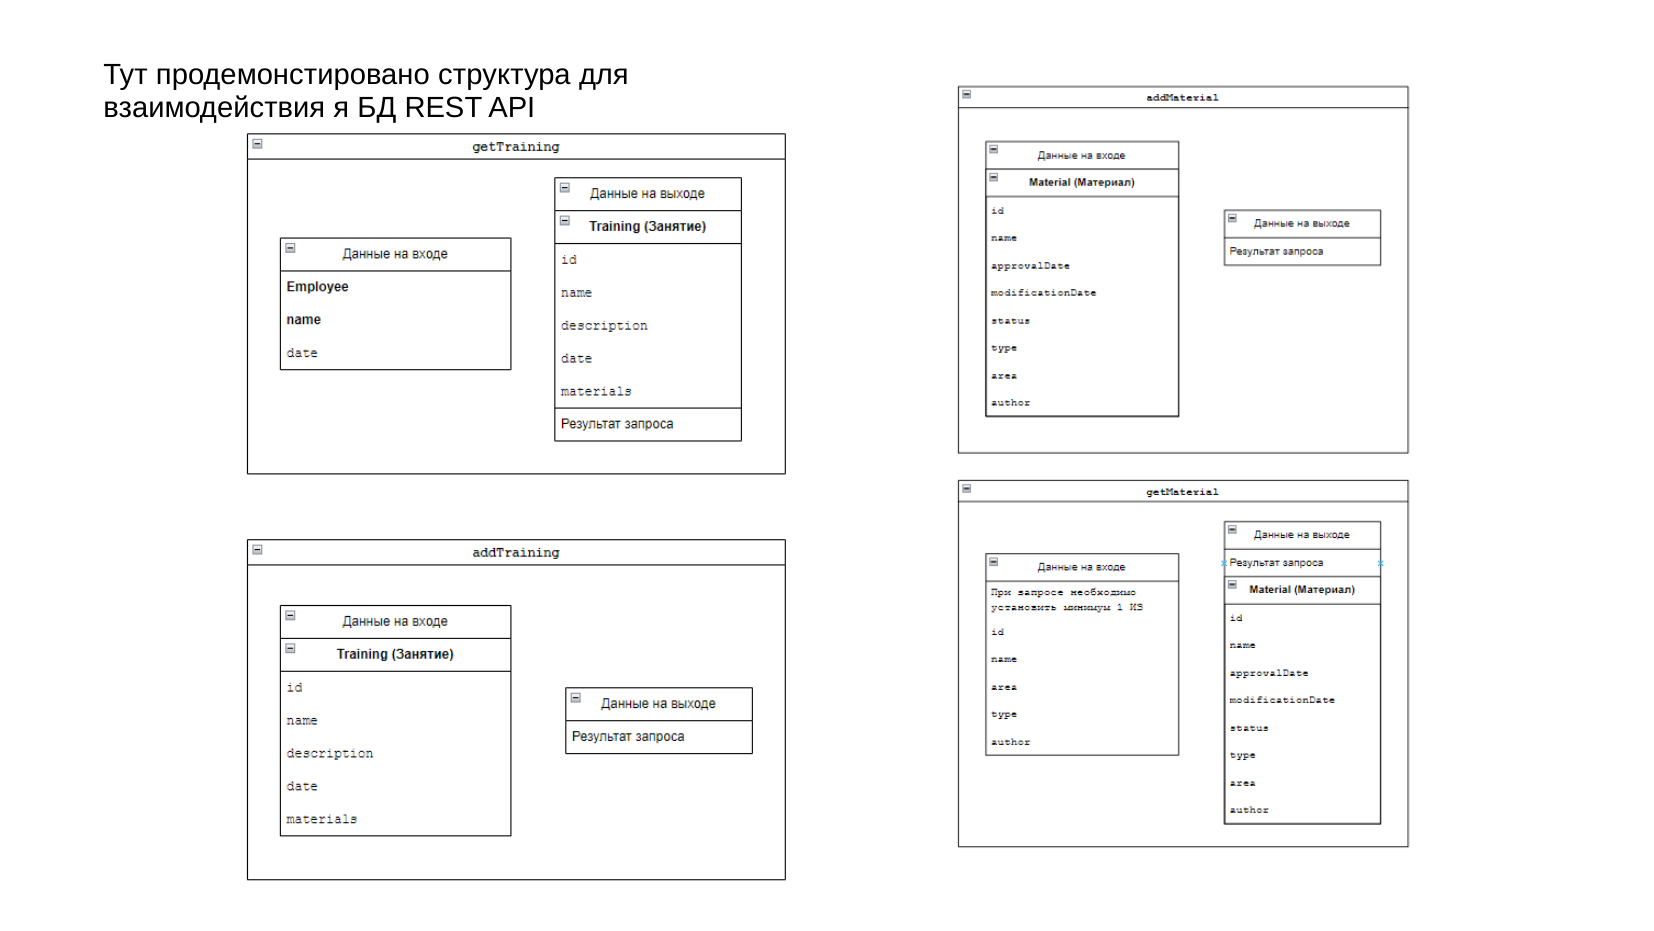

Тут продемонстировано структура для взаимодействия я БД REST API